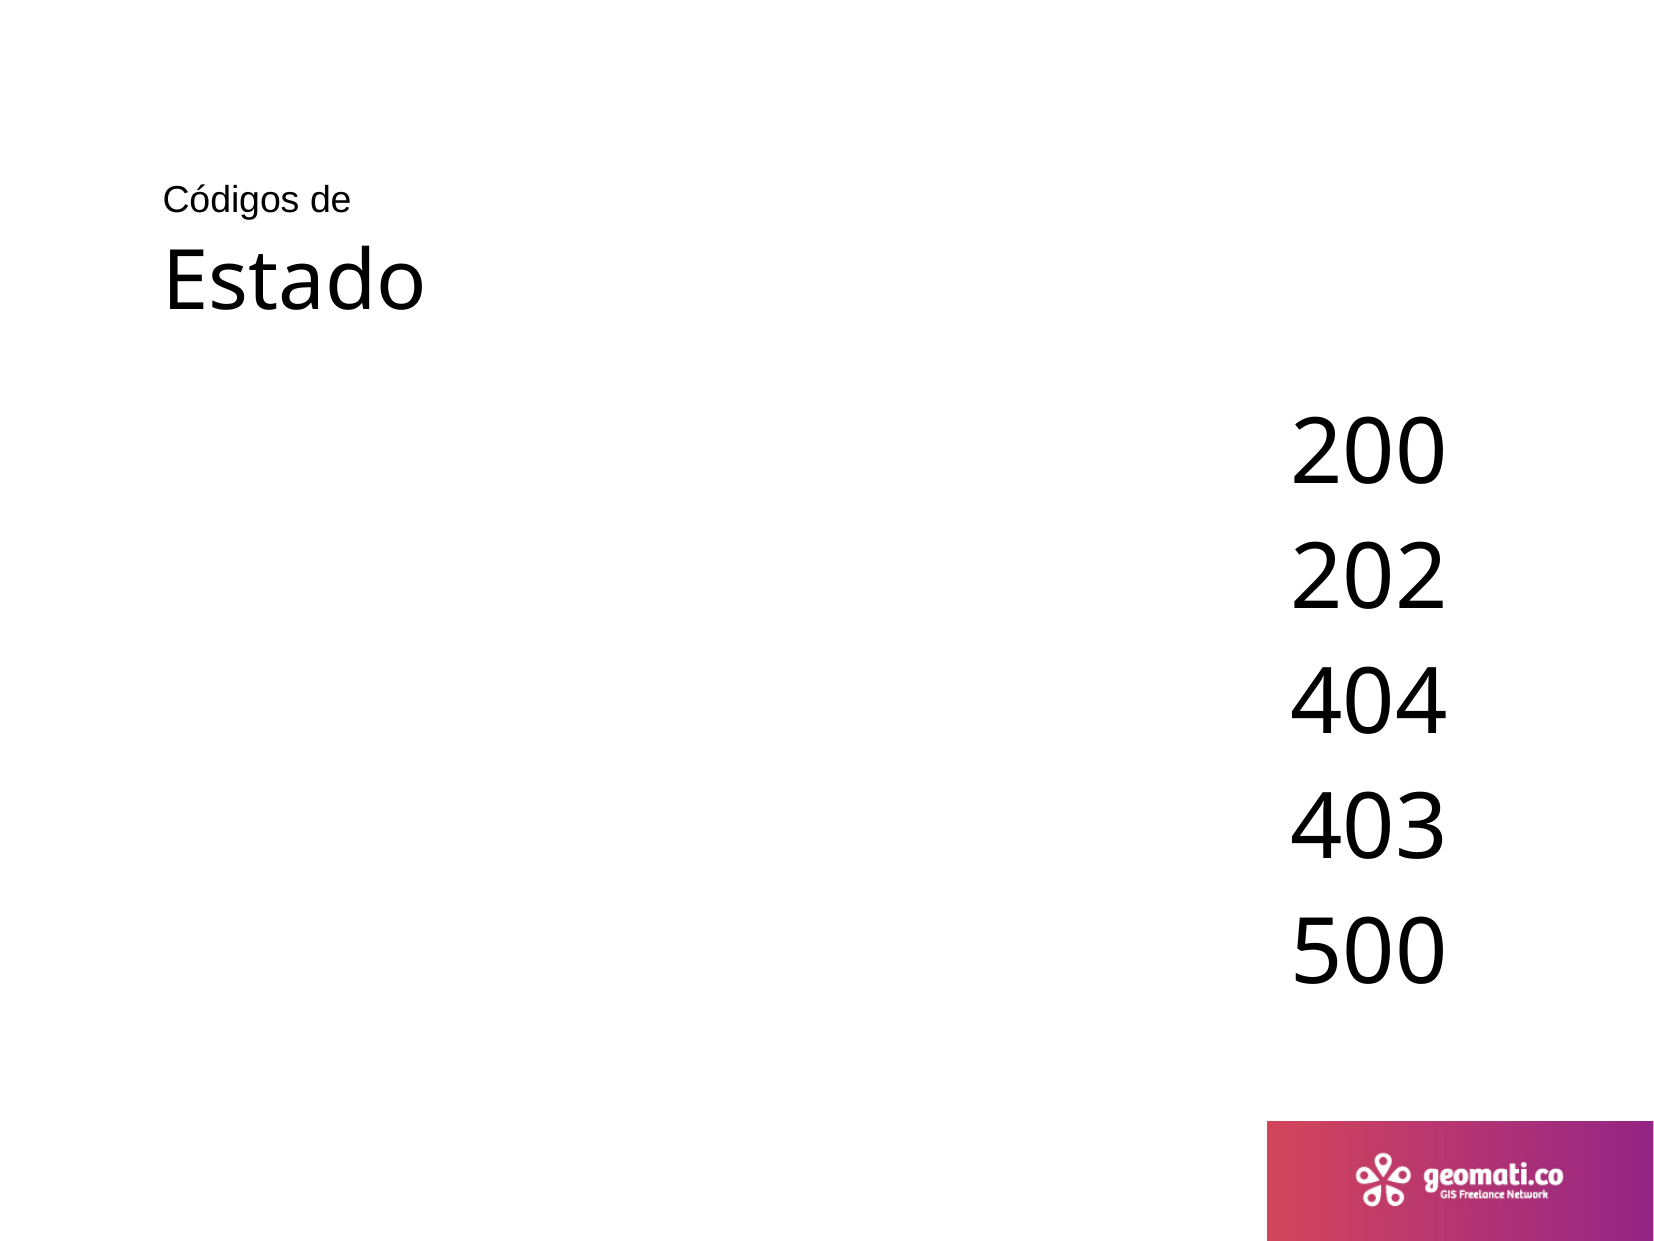

Códigos de Estado
200
202
404
403
500